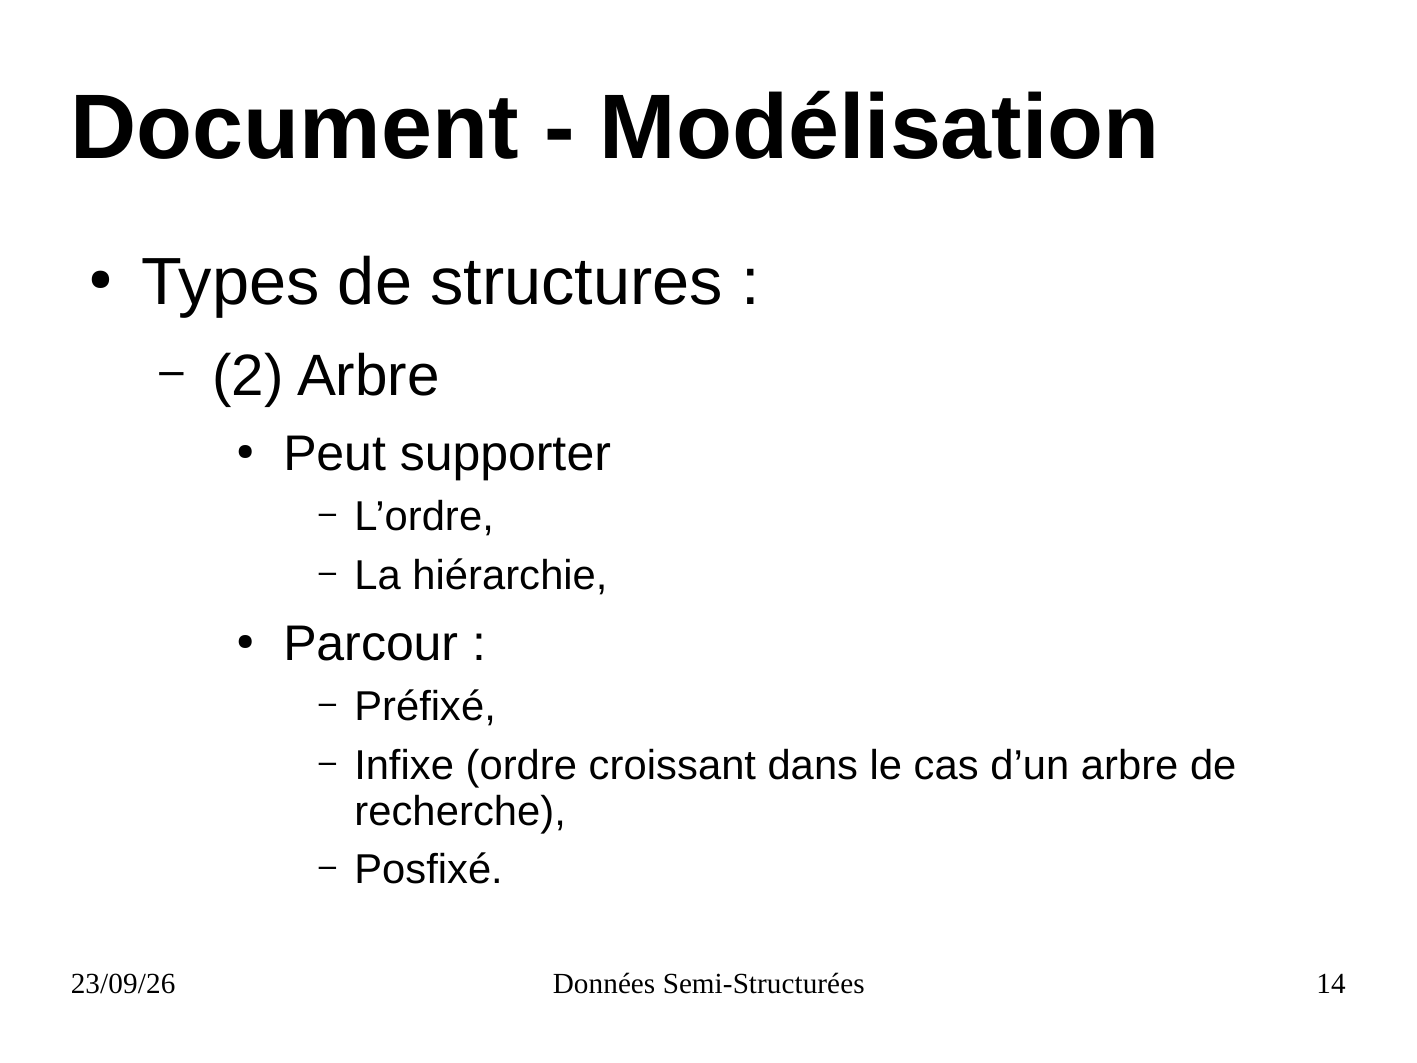

# Document - Modélisation
Types de structures :
(2) Arbre
Peut supporter
L’ordre,
La hiérarchie,
Parcour :
Préfixé,
Infixe (ordre croissant dans le cas d’un arbre de recherche),
Posfixé.
Données Semi-Structurées
14